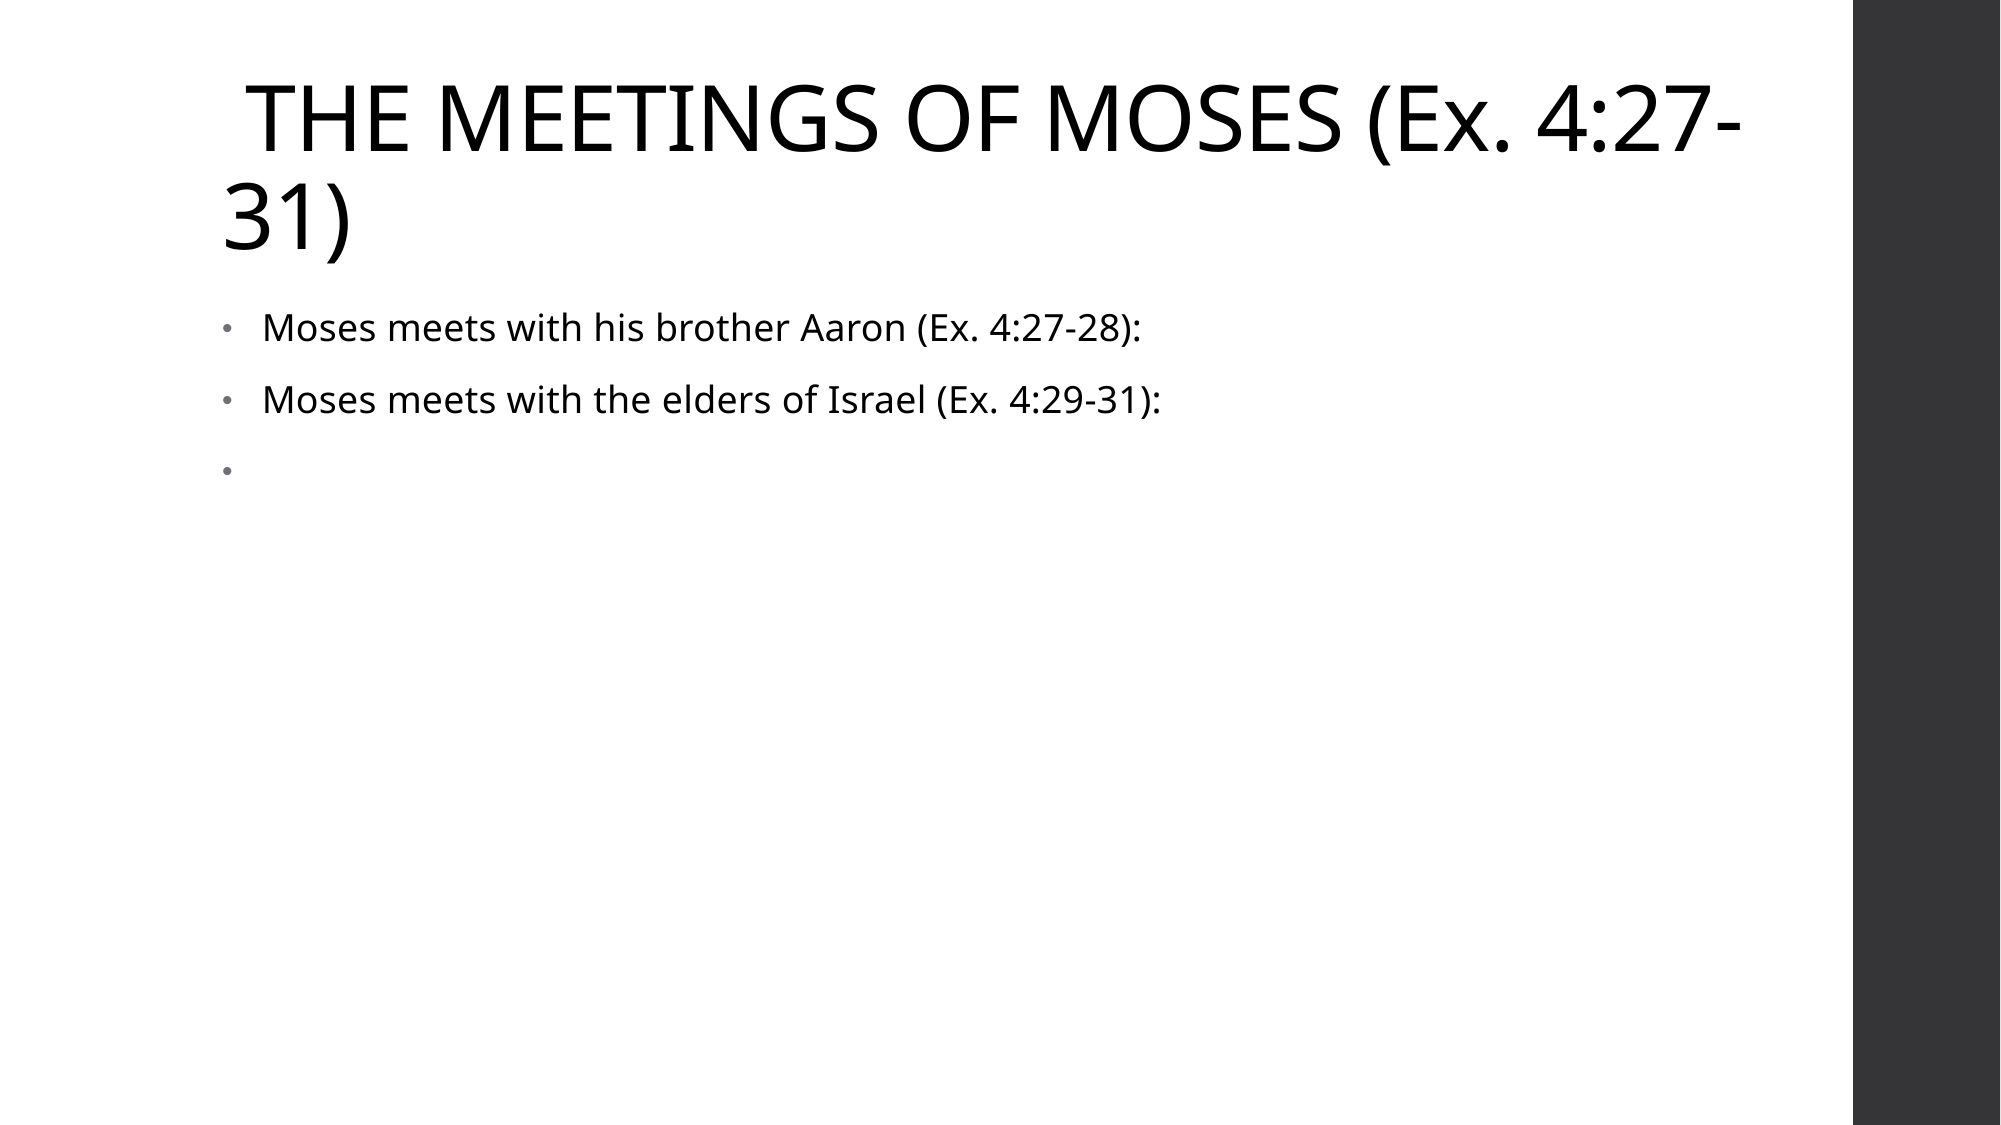

# THE MEETINGS OF MOSES (Ex. 4:27-31)
 Moses meets with his brother Aaron (Ex. 4:27-28):
 Moses meets with the elders of Israel (Ex. 4:29-31):